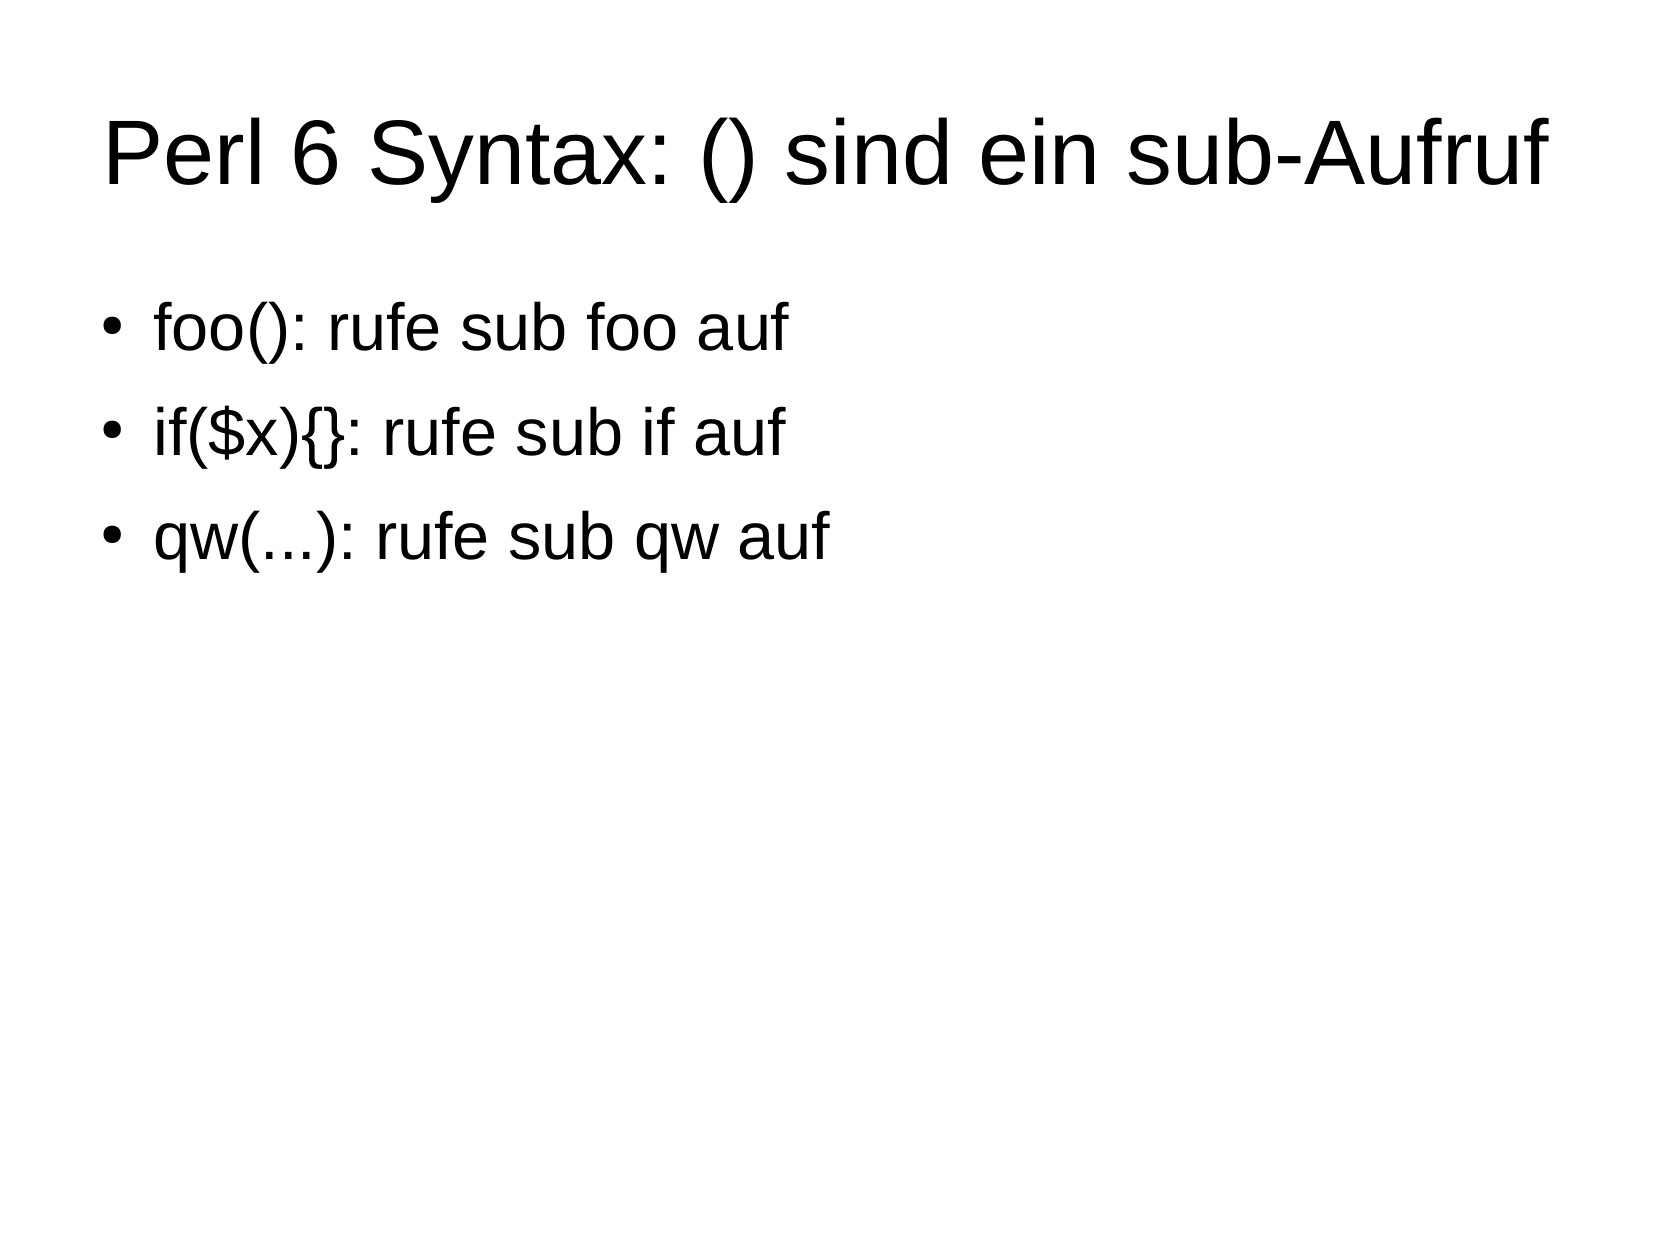

# Perl 6 Syntax: () sind ein sub-Aufruf
foo(): rufe sub foo auf
if($x){}: rufe sub if auf
qw(...): rufe sub qw auf